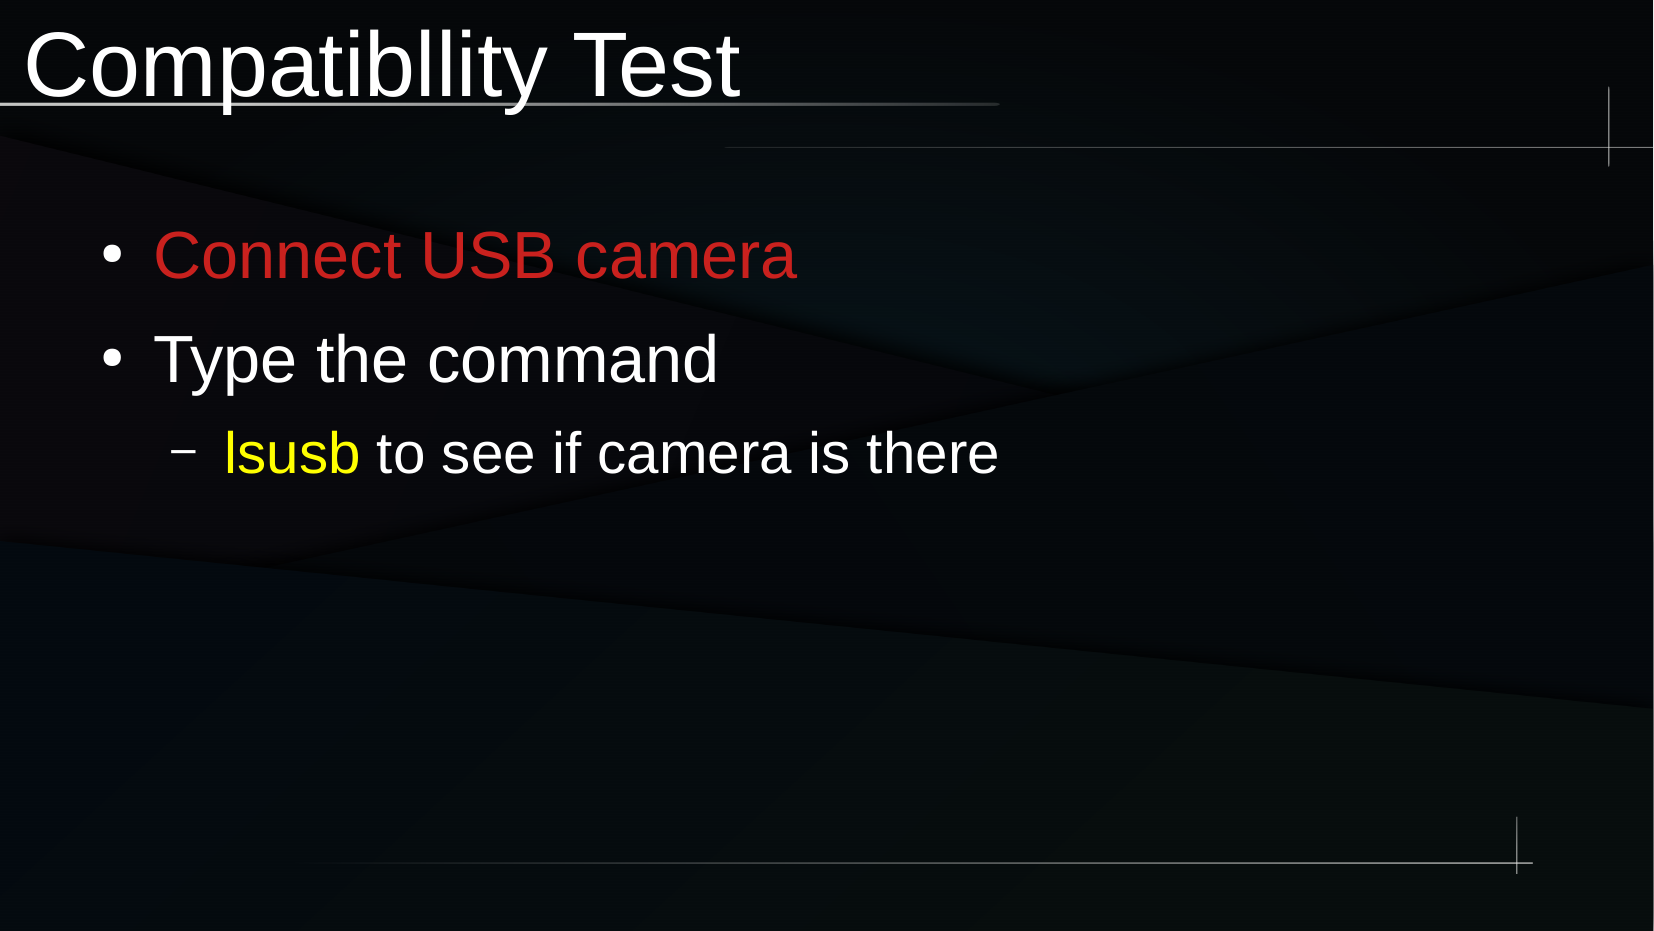

# Compatibllity Test
Connect USB camera
Type the command
lsusb to see if camera is there